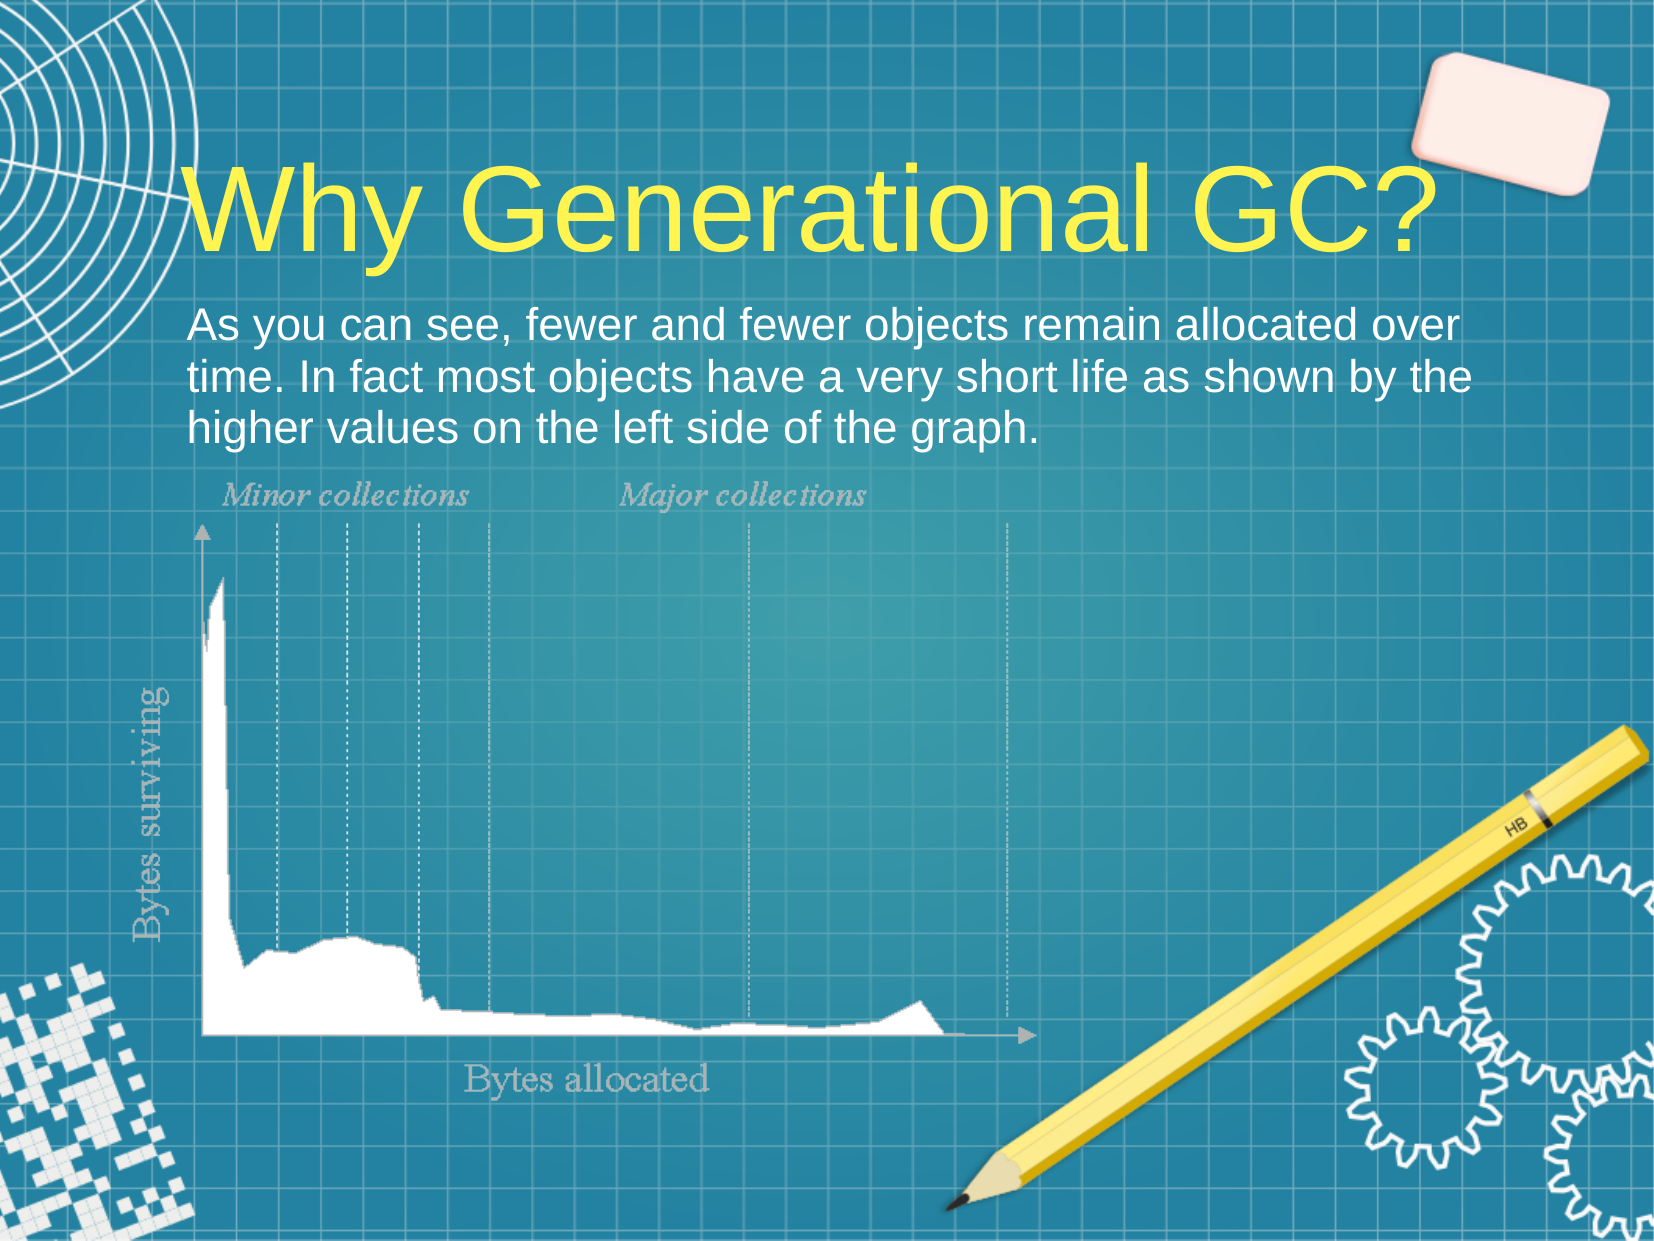

Why Generational GC?
# As you can see, fewer and fewer objects remain allocated over time. In fact most objects have a very short life as shown by the higher values on the left side of the graph.